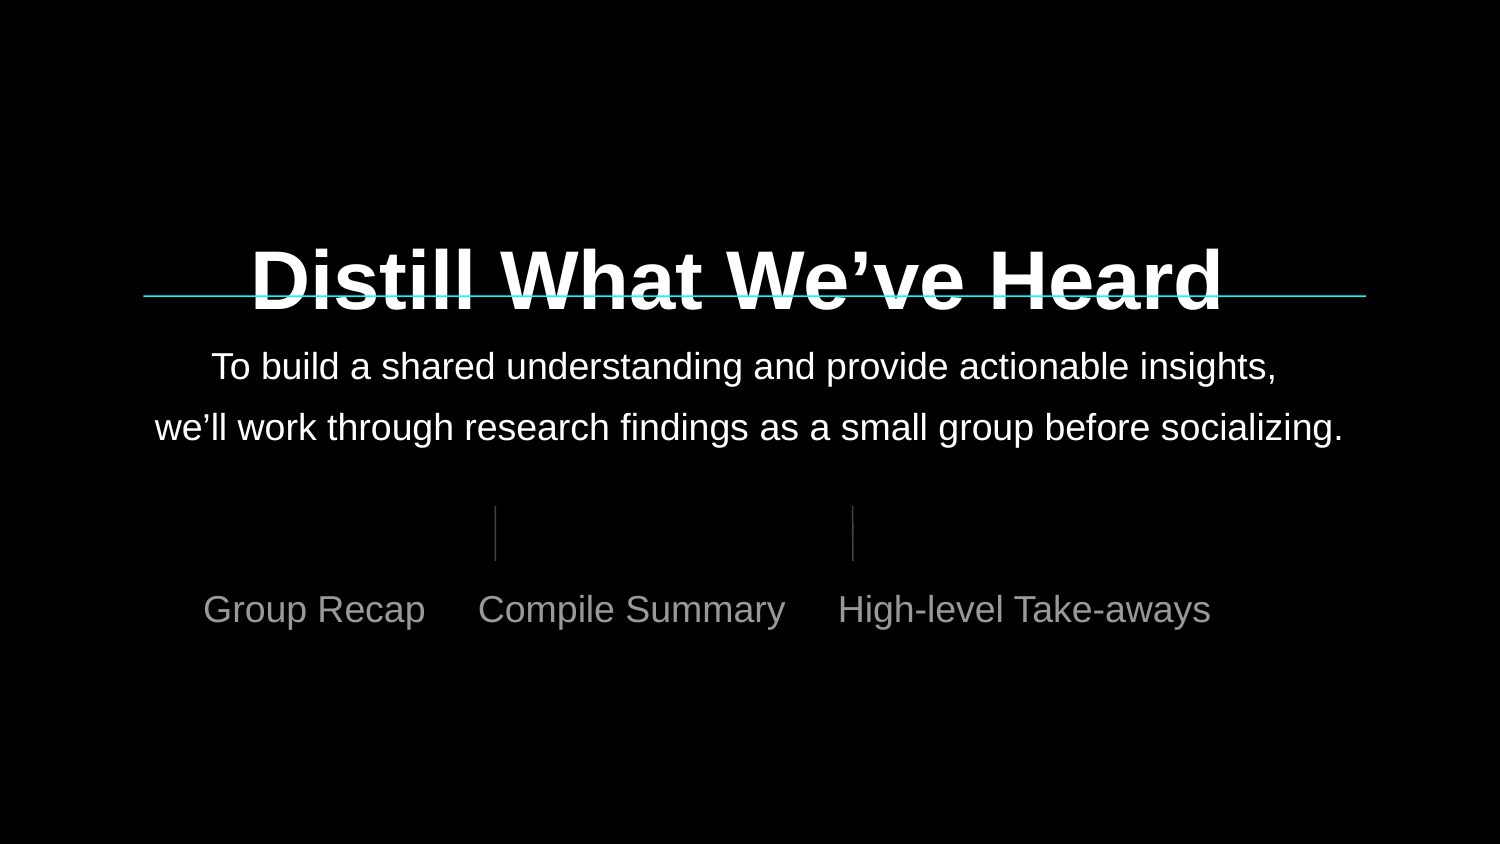

# Distill What We’ve Heard To build a shared understanding and provide actionable insights, we’ll work through research findings as a small group before socializing. Group Recap Compile Summary High-level Take-aways